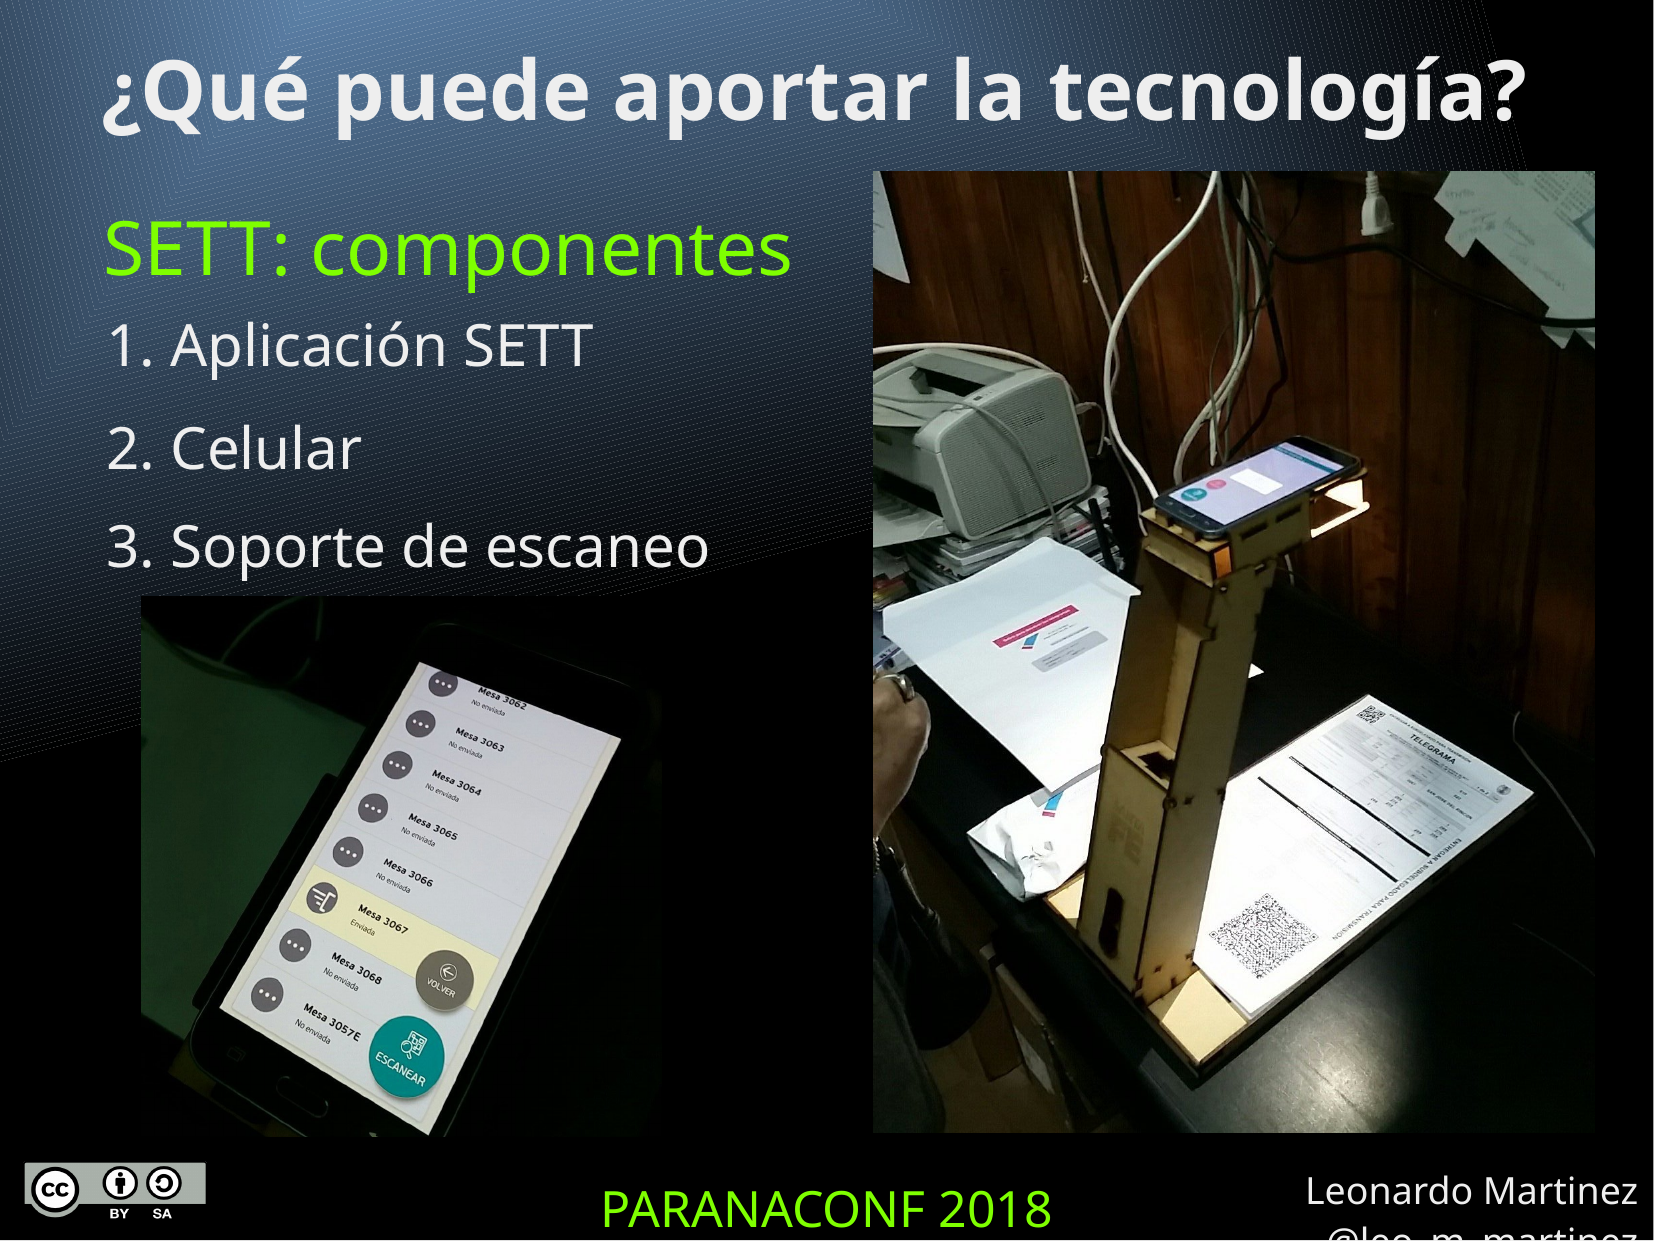

# ¿Qué puede aportar la tecnología?
SETT: componentes
1. Aplicación SETT
2. Celular
3. Soporte de escaneo
Leonardo Martinez
@leo_m_martinez
PARANACONF 2018